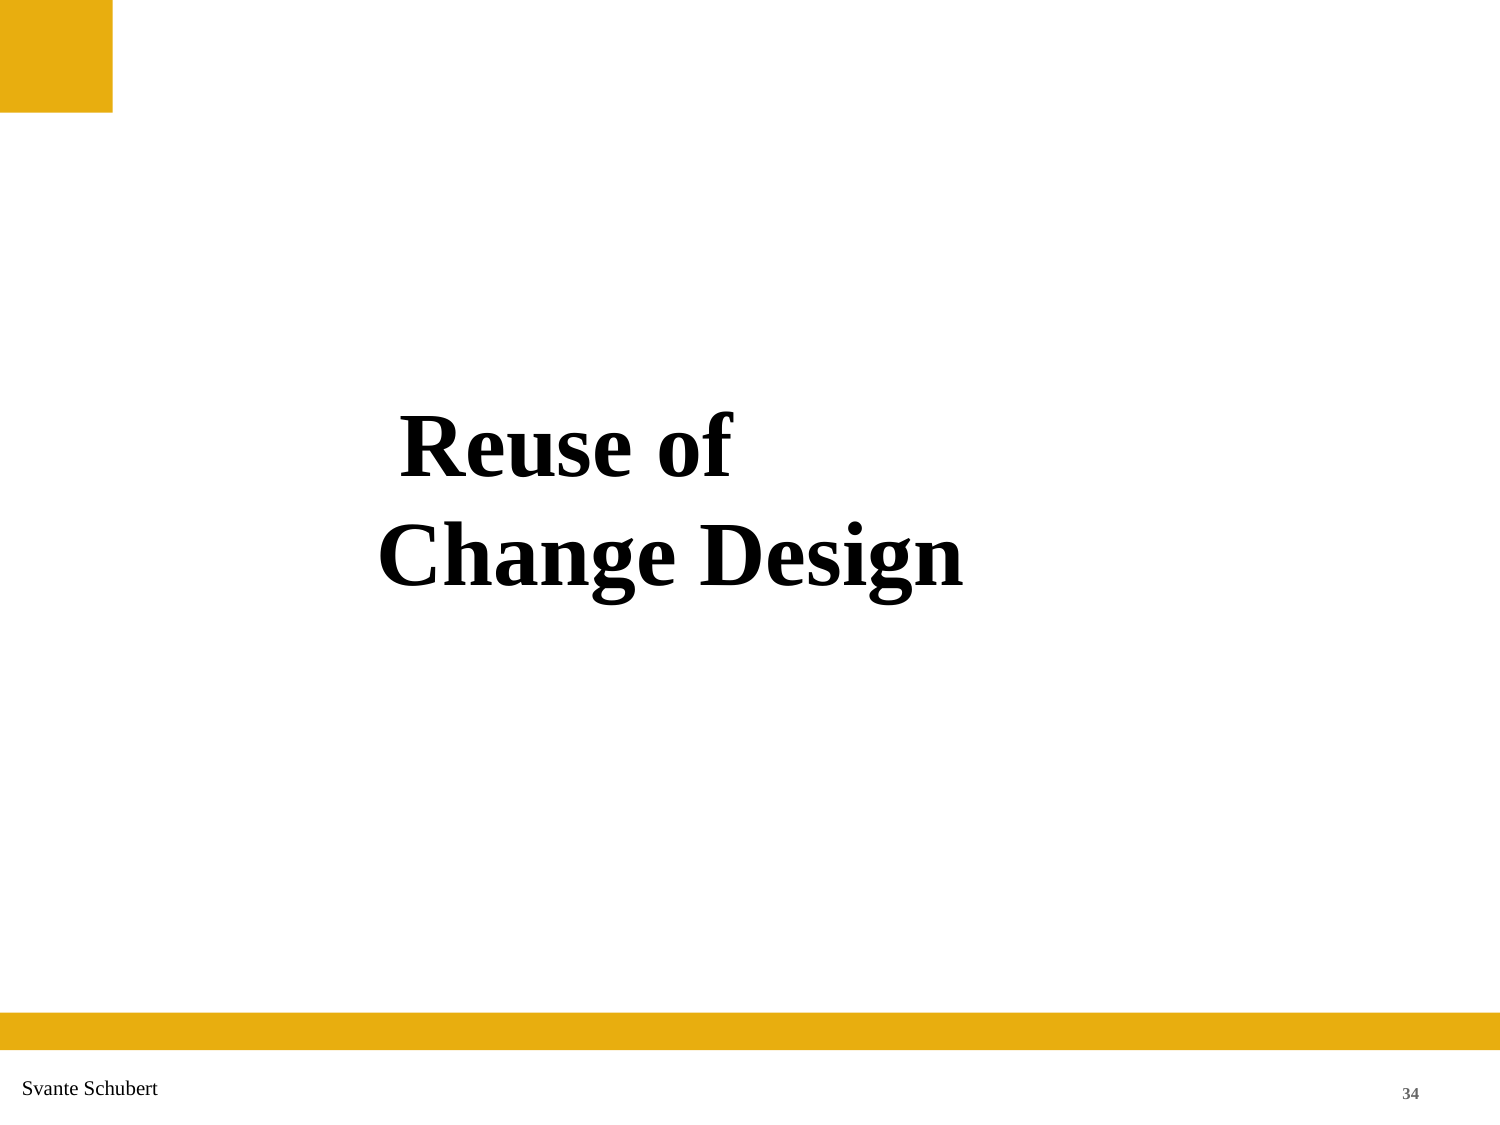

# Reuse of Change Design
Svante Schubert